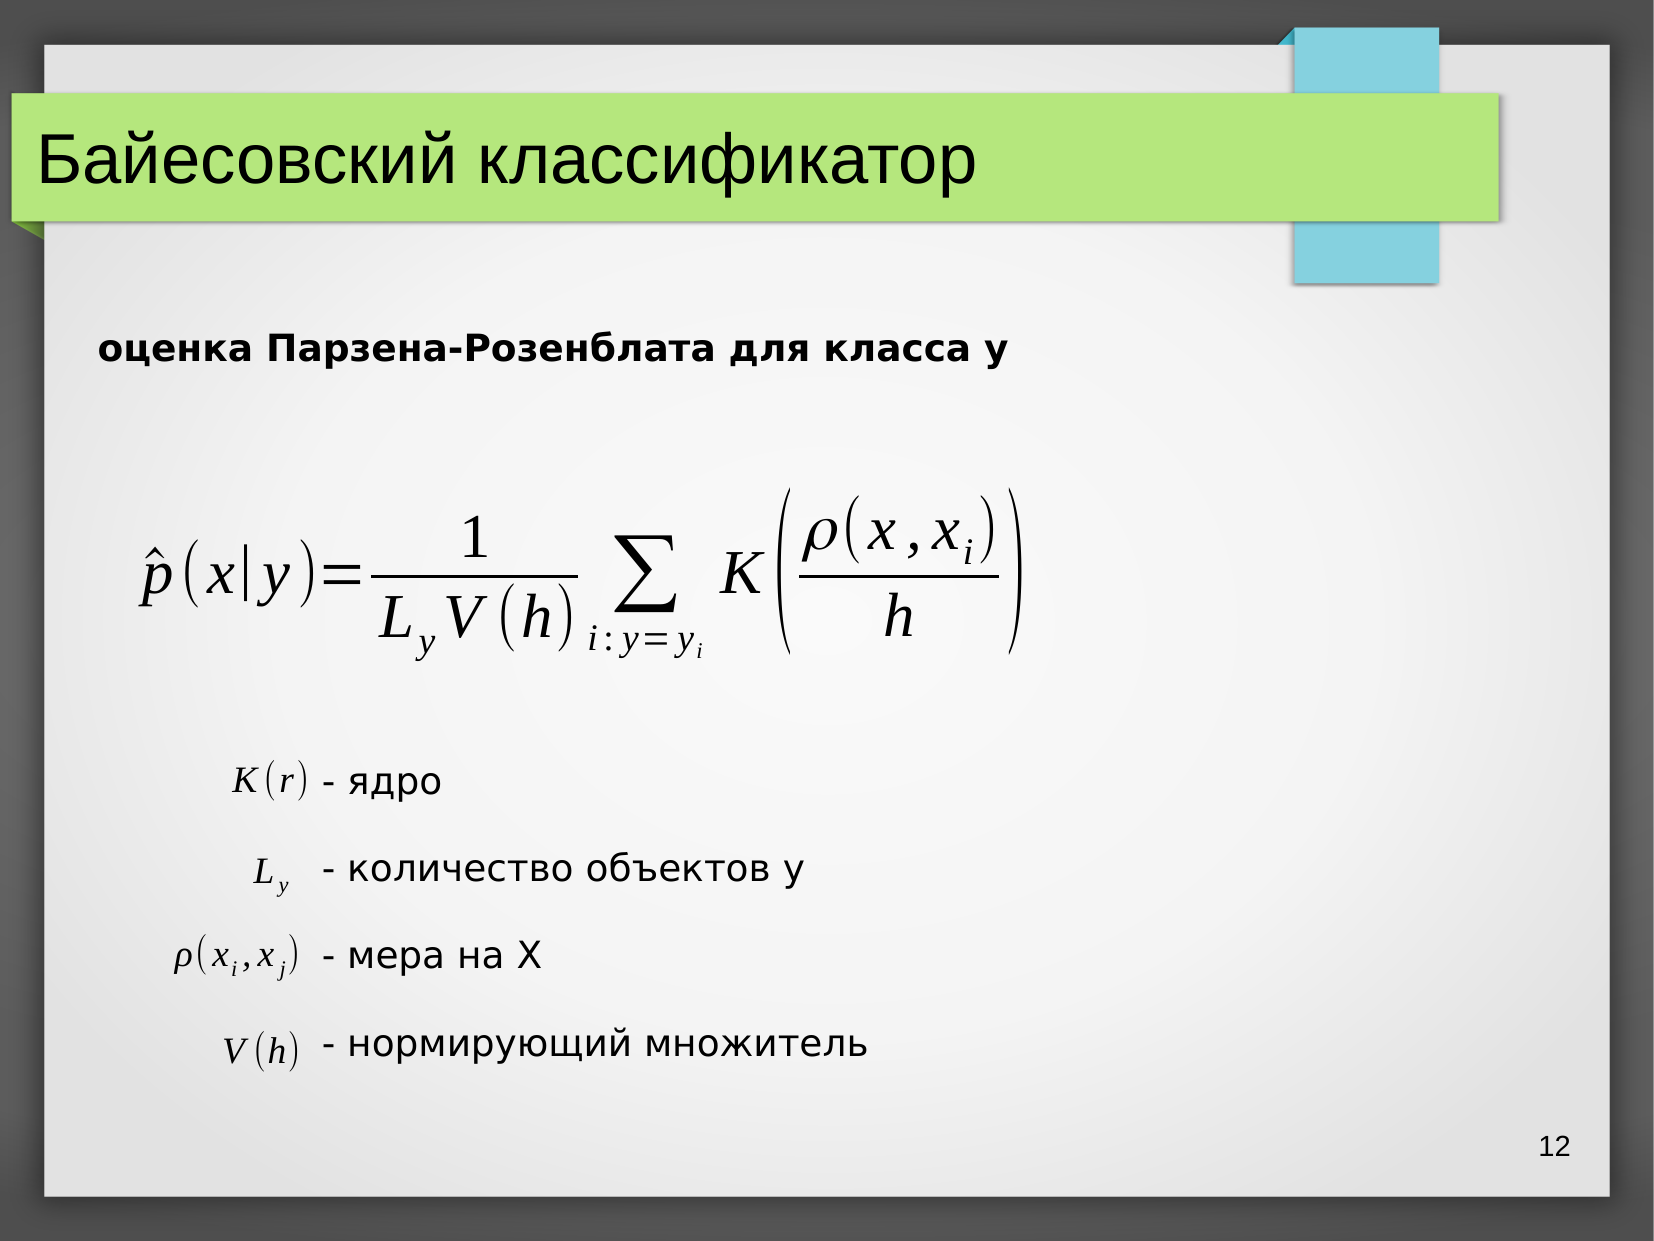

# Байесовский классификатор
оценка Парзена-Розенблата для класса y
- ядро
- количество объектов y
- мера на X
- нормирующий множитель
12